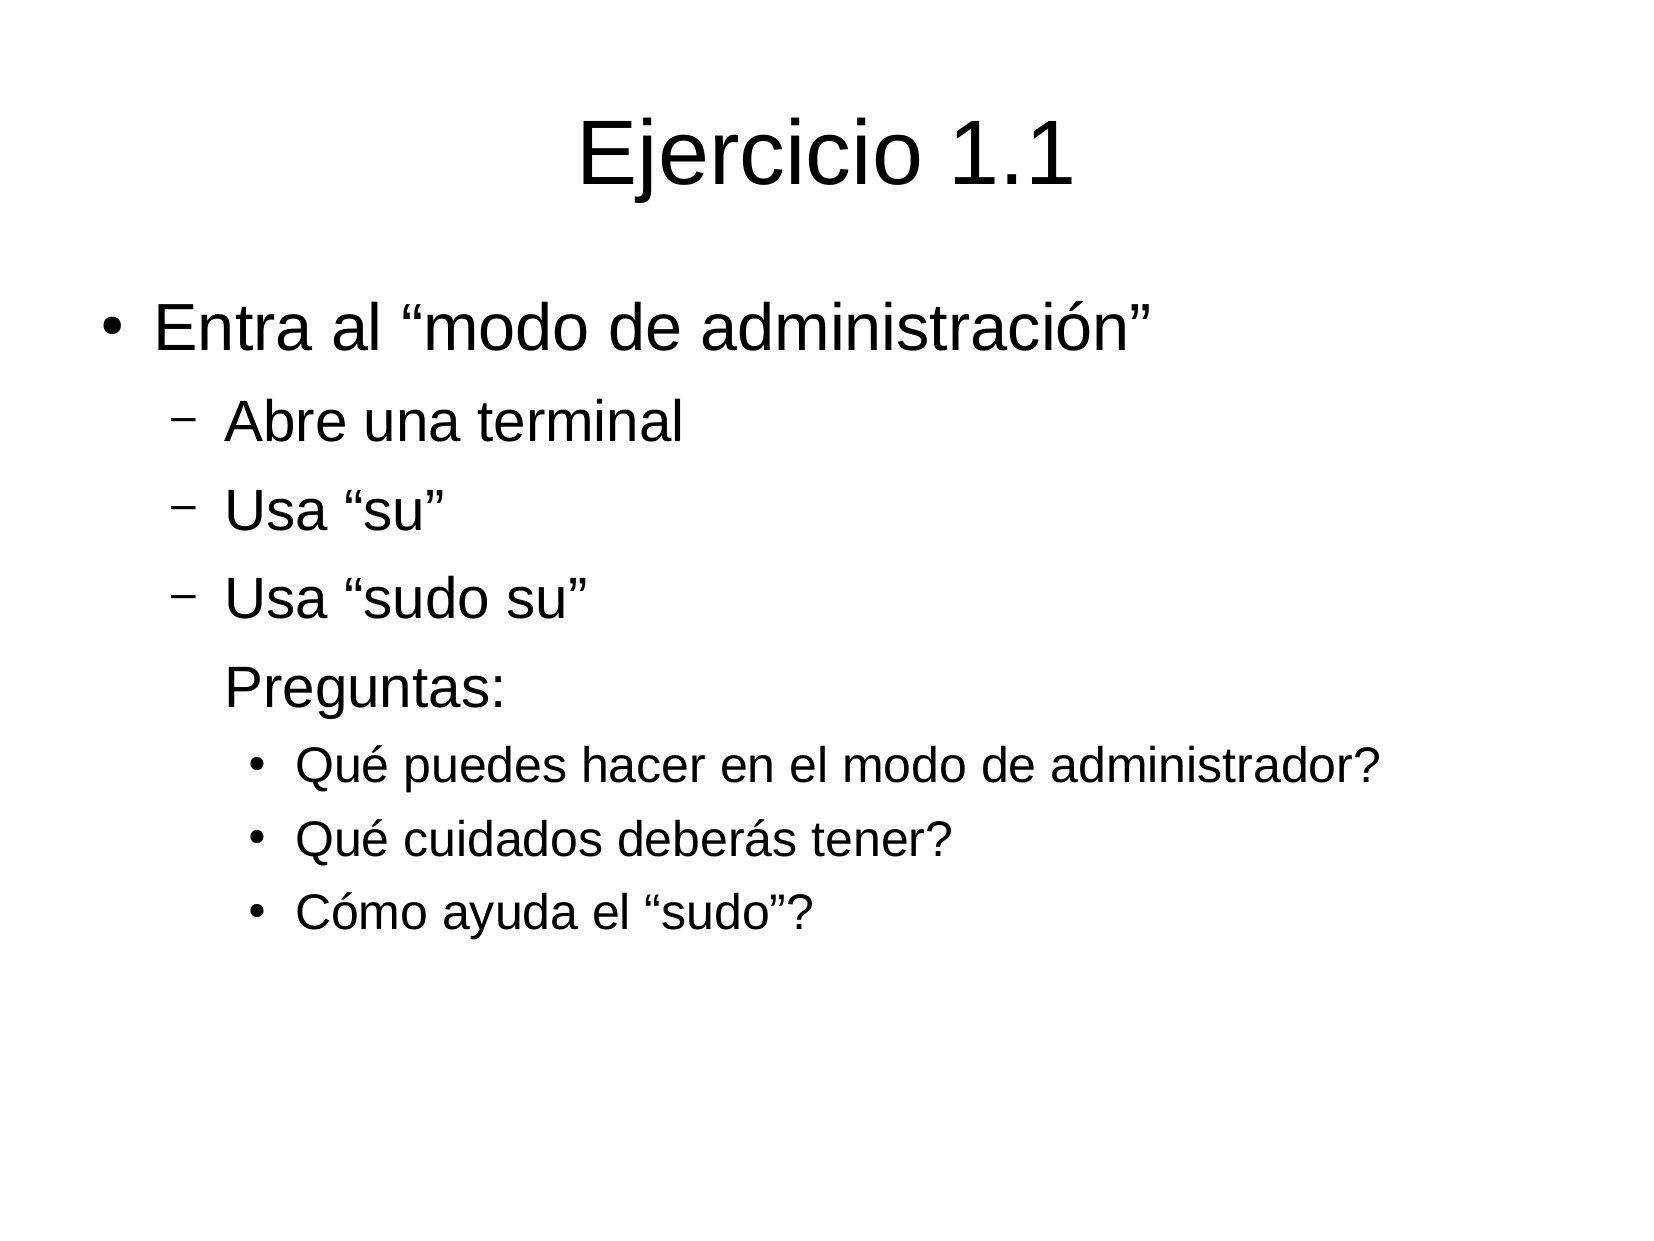

# Ejercicio 1.1
Entra al “modo de administración”
Abre una terminal
Usa “su”
Usa “sudo su”
Preguntas:
Qué puedes hacer en el modo de administrador?
Qué cuidados deberás tener?
Cómo ayuda el “sudo”?